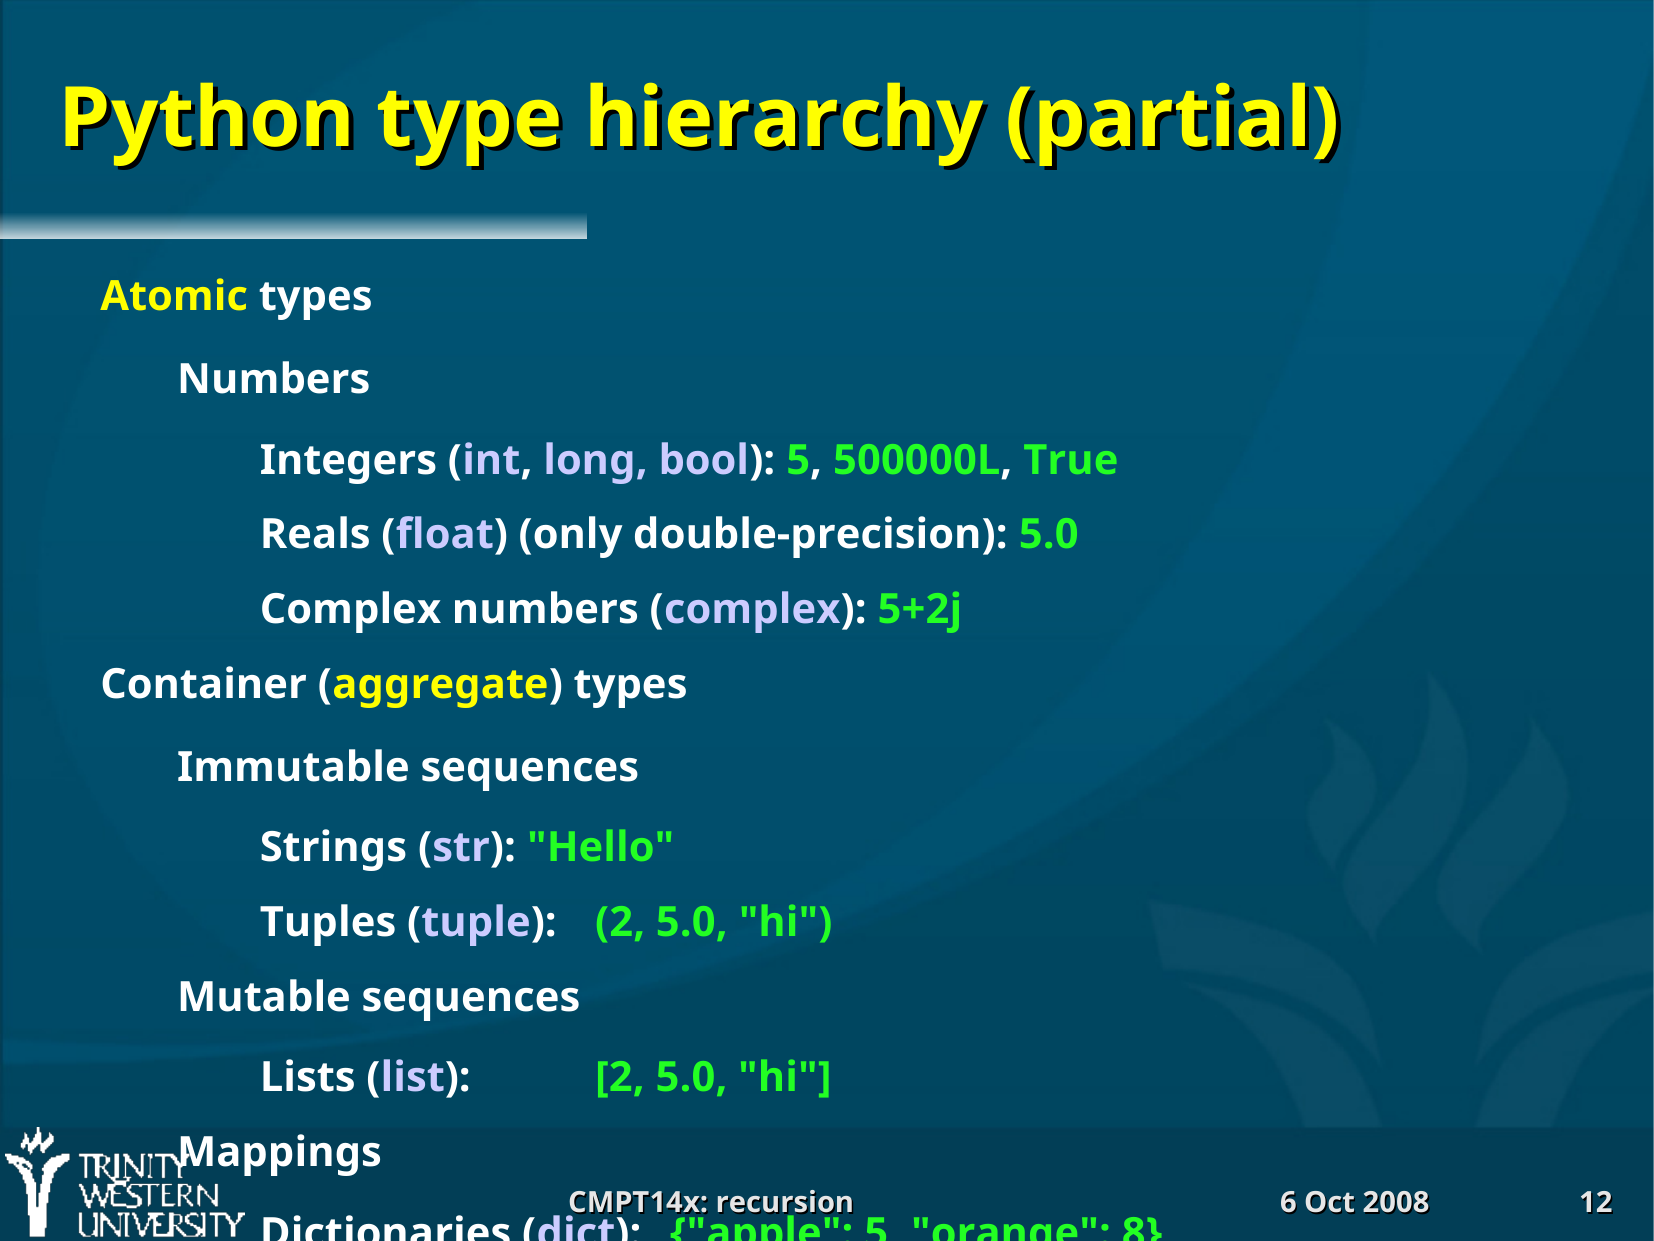

# Python type hierarchy (partial)
Atomic types
Numbers
Integers (int, long, bool): 5, 500000L, True
Reals (float) (only double-precision): 5.0
Complex numbers (complex): 5+2j
Container (aggregate) types
Immutable sequences
Strings (str): "Hello"
Tuples (tuple):	(2, 5.0, "hi")
Mutable sequences
Lists (list):		[2, 5.0, "hi"]
Mappings
Dictionaries (dict):	{"apple": 5, "orange": 8}
CMPT14x: recursion
6 Oct 2008
12